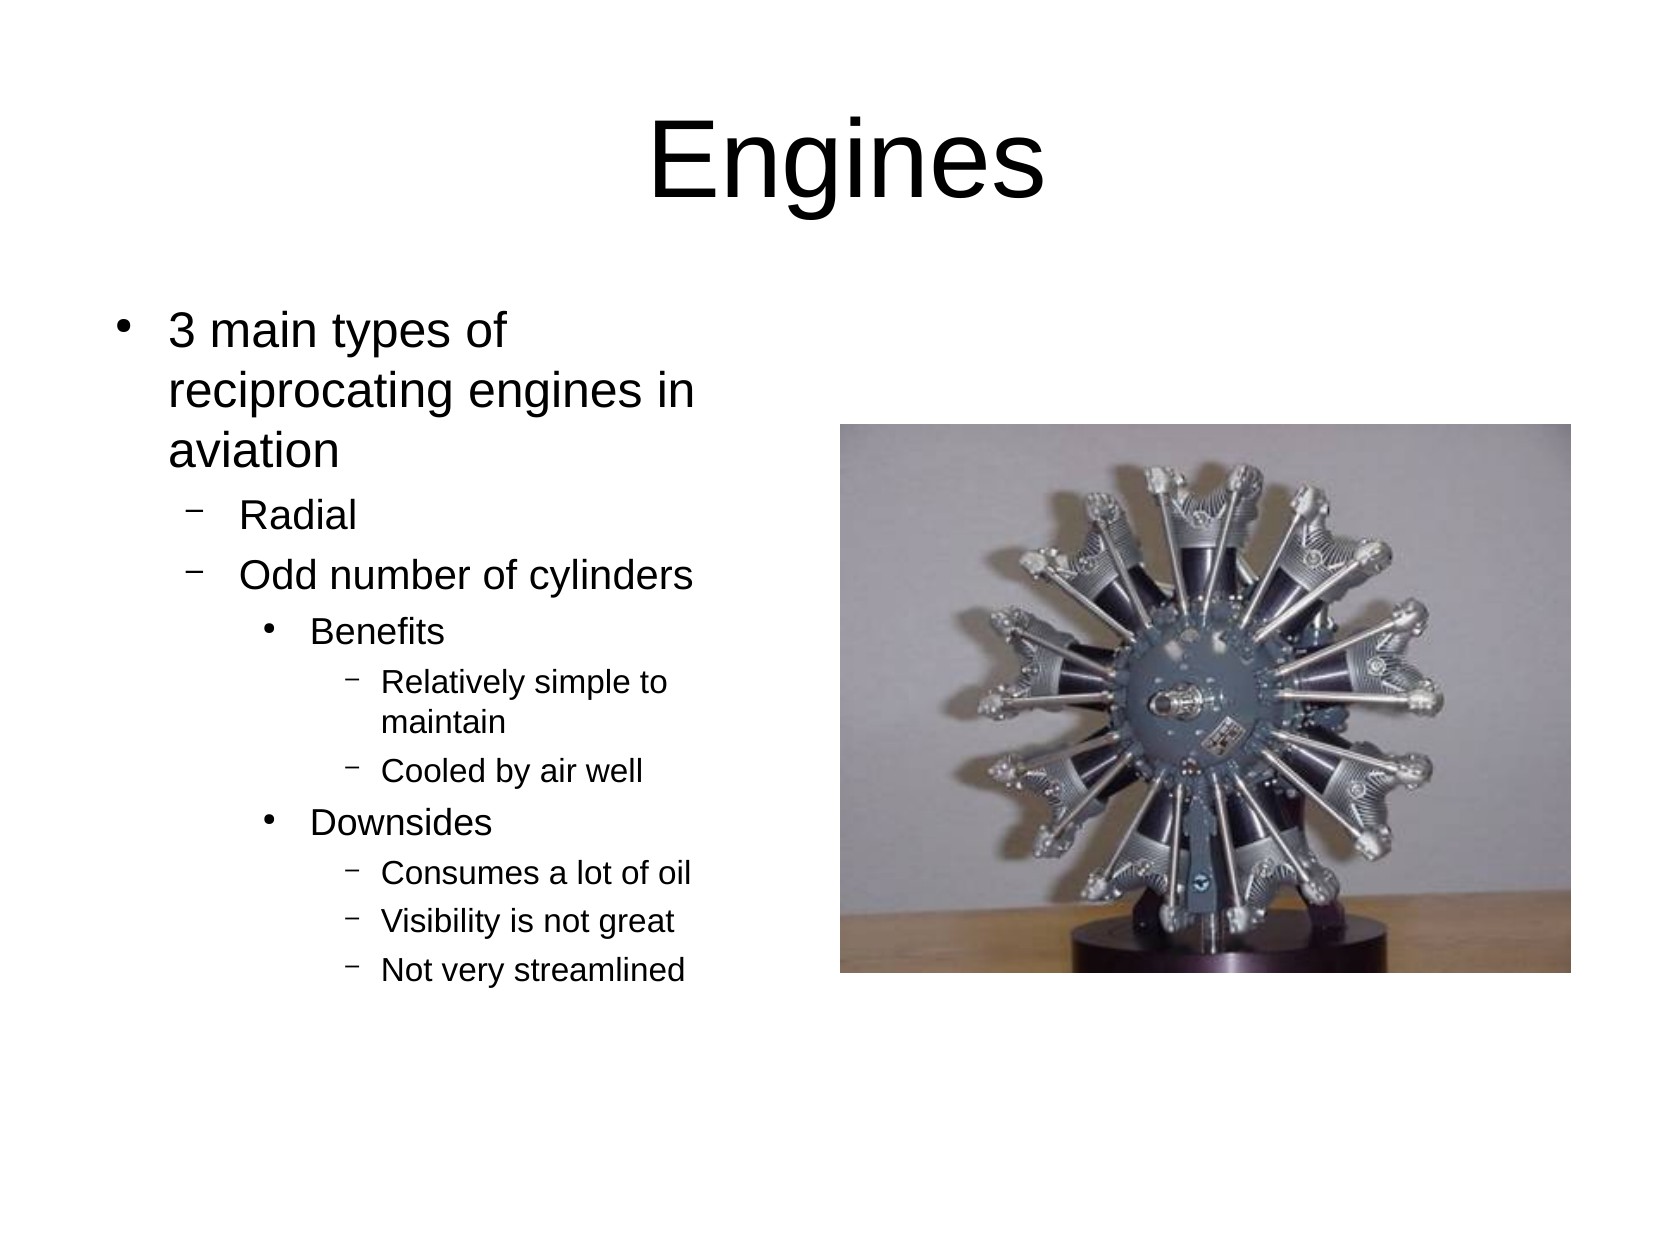

# Engines
3 main types of reciprocating engines in aviation
Radial
Odd number of cylinders
Benefits
Relatively simple to maintain
Cooled by air well
Downsides
Consumes a lot of oil
Visibility is not great
Not very streamlined